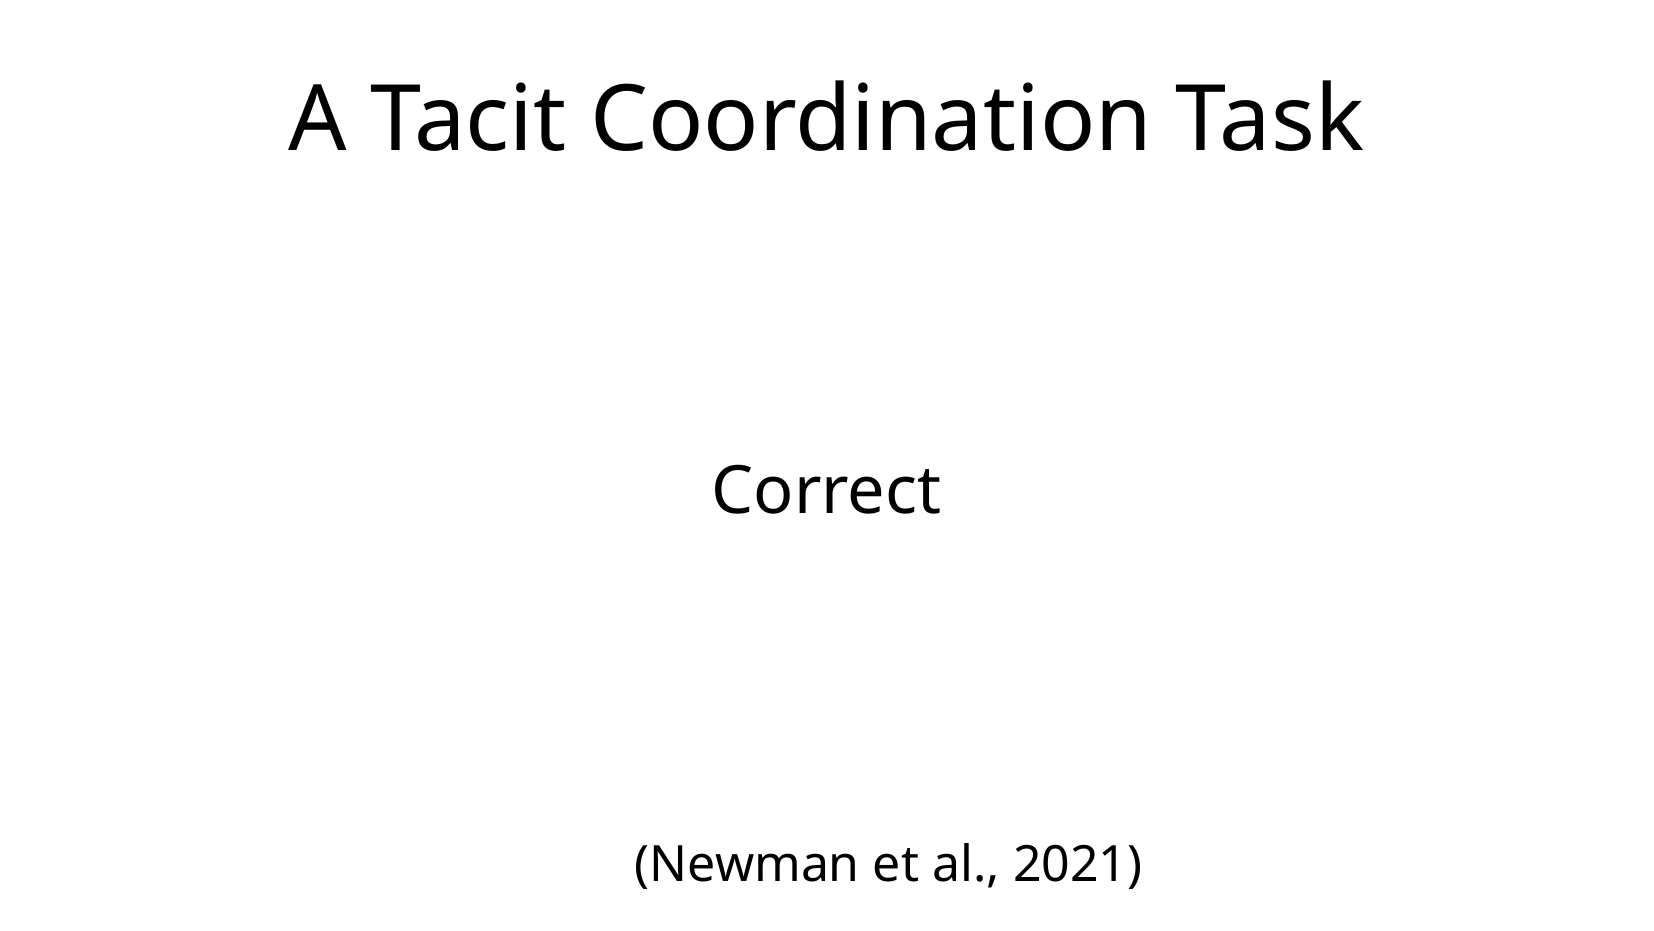

# A Tacit Coordination Task
Correct
(Newman et al., 2021)